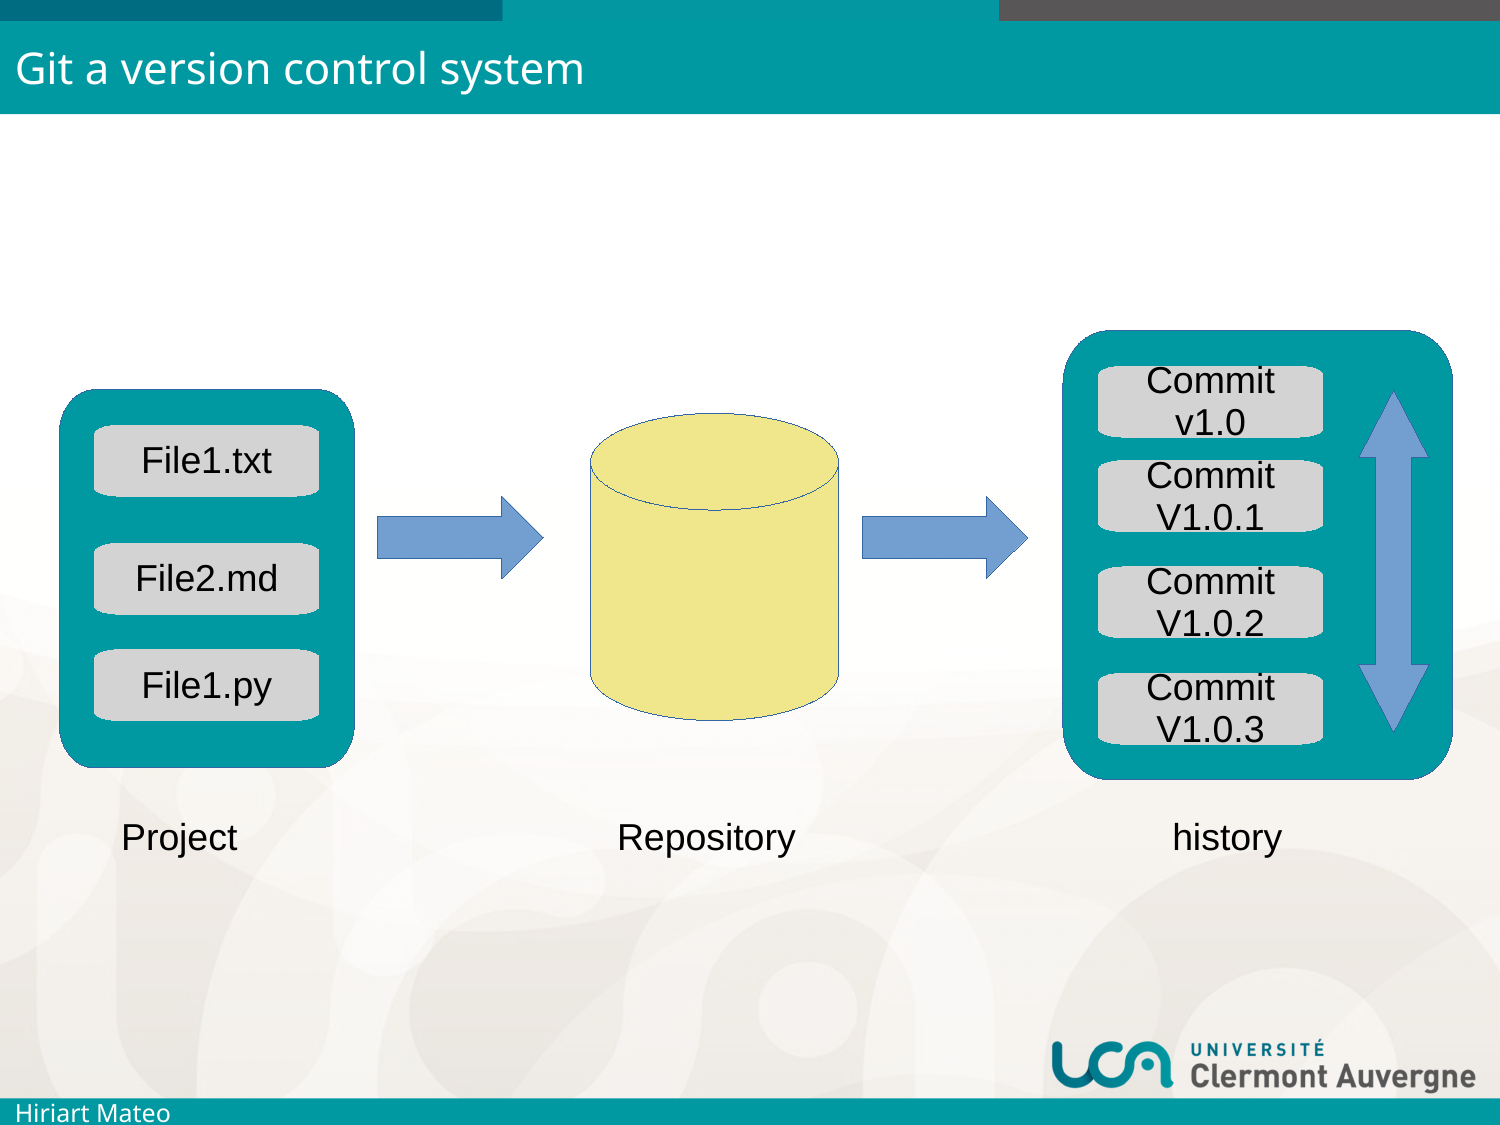

Git a version control system
Commit v1.0
File1.txt
Commit
V1.0.1
File2.md
Commit
V1.0.2
File1.py
Commit
V1.0.3
Project
Repository
history
Hiriart Mateo